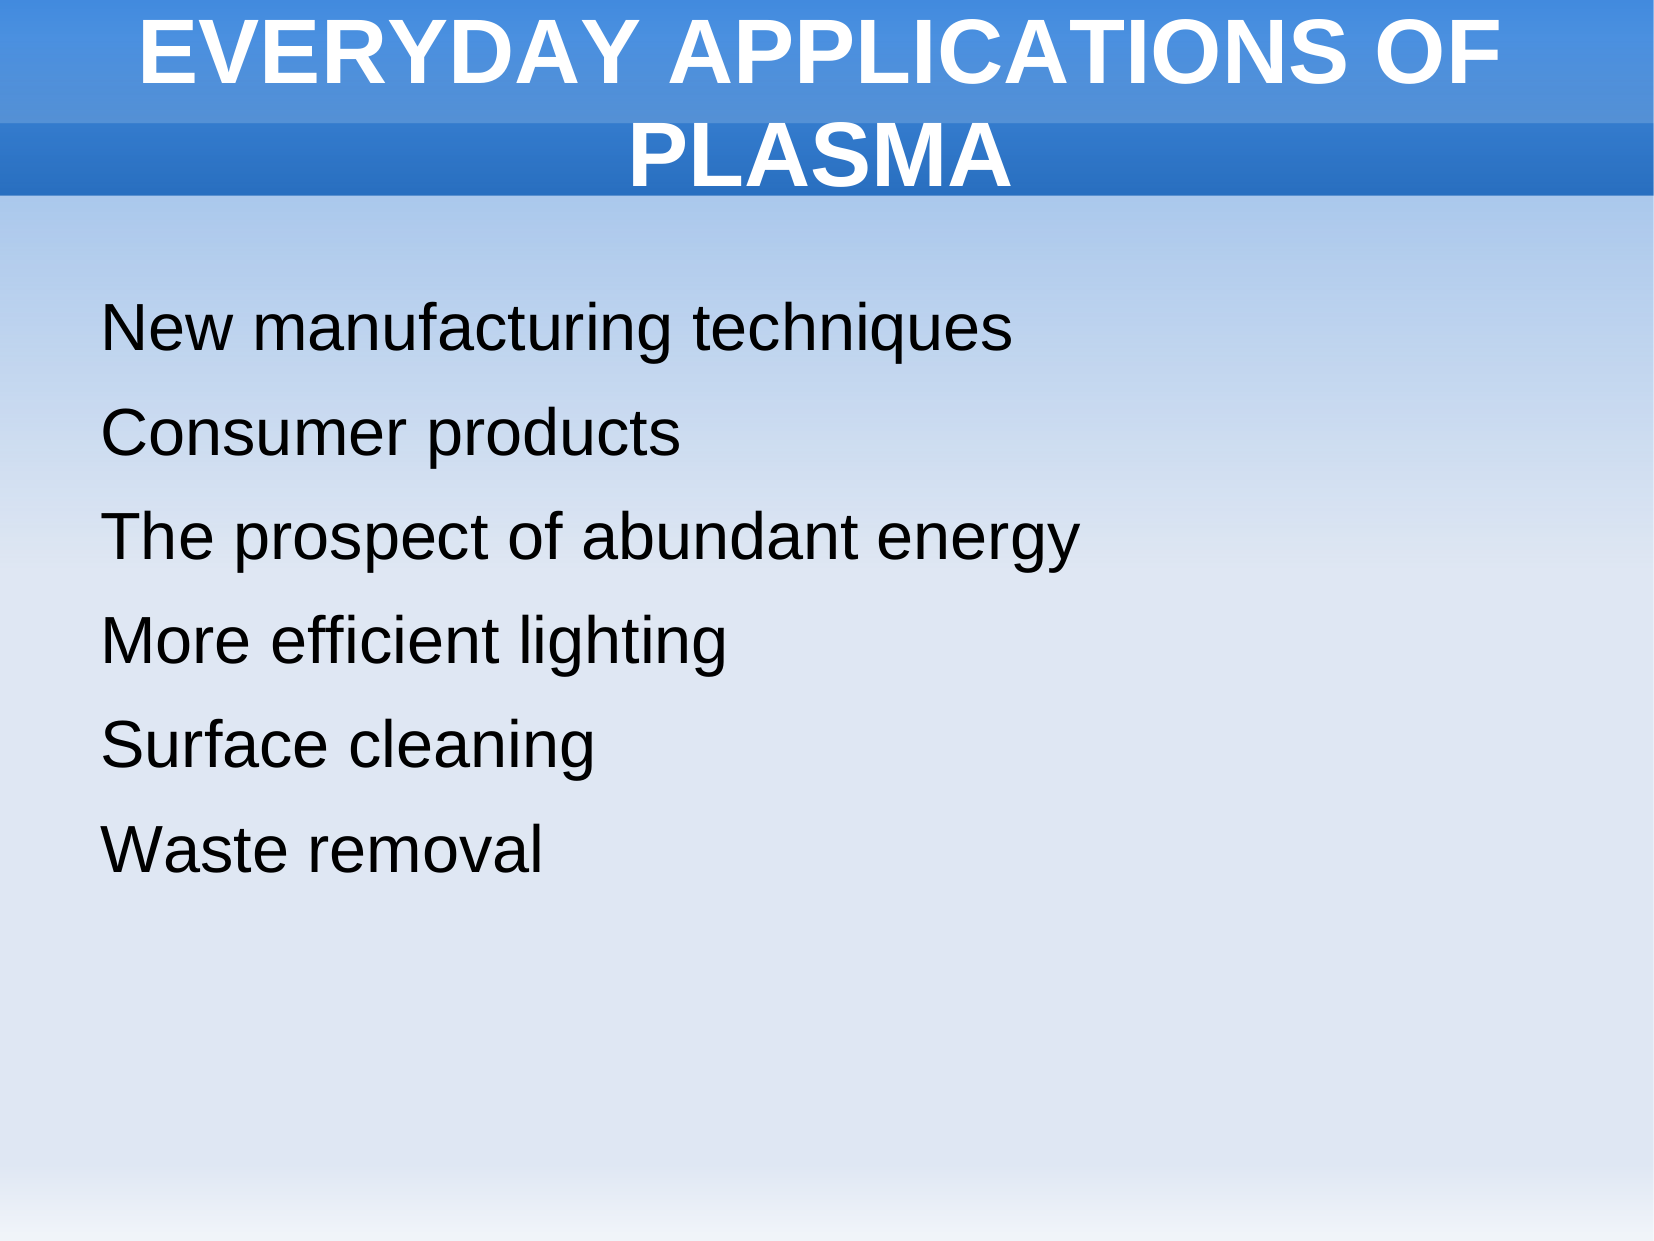

# EVERYDAY APPLICATIONS OF PLASMA
New manufacturing techniques
Consumer products
The prospect of abundant energy
More efficient lighting
Surface cleaning
Waste removal